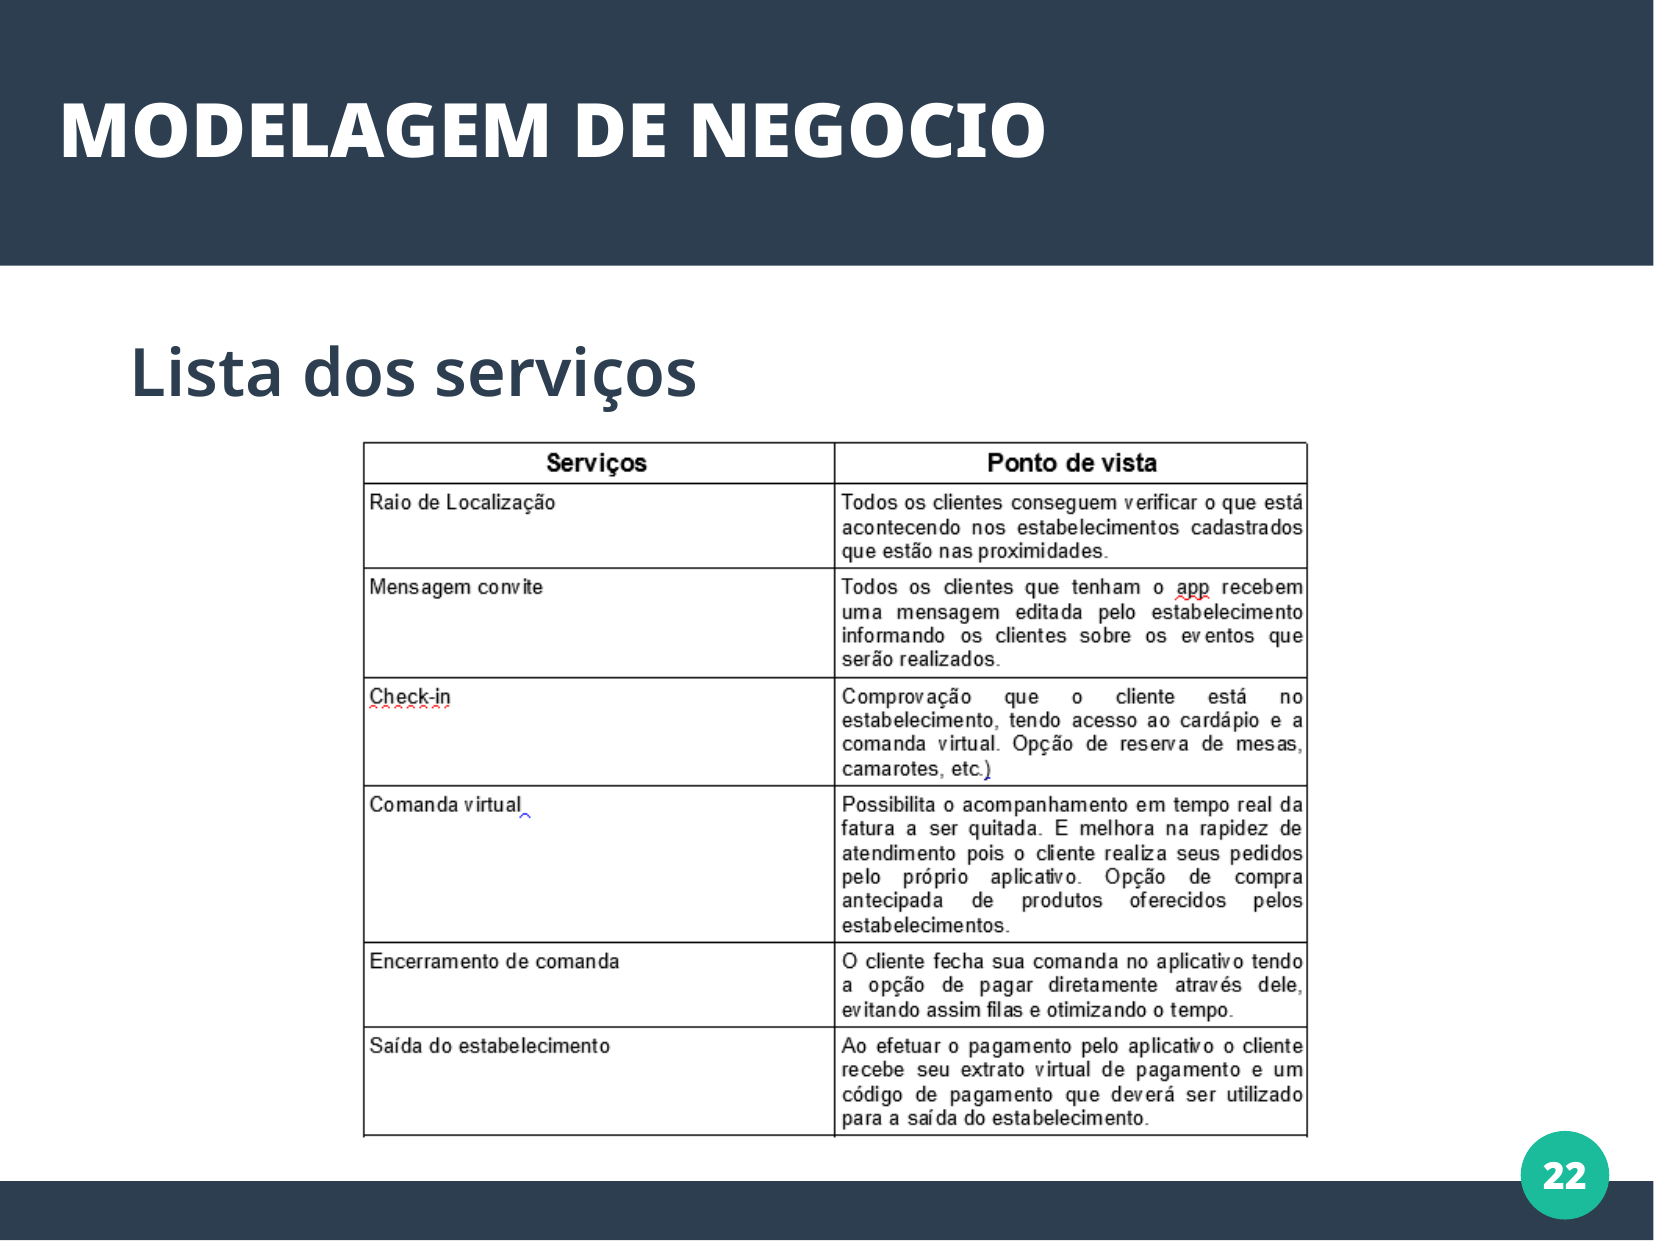

# MODELAGEM DE NEGOCIO
Lista dos serviços
22